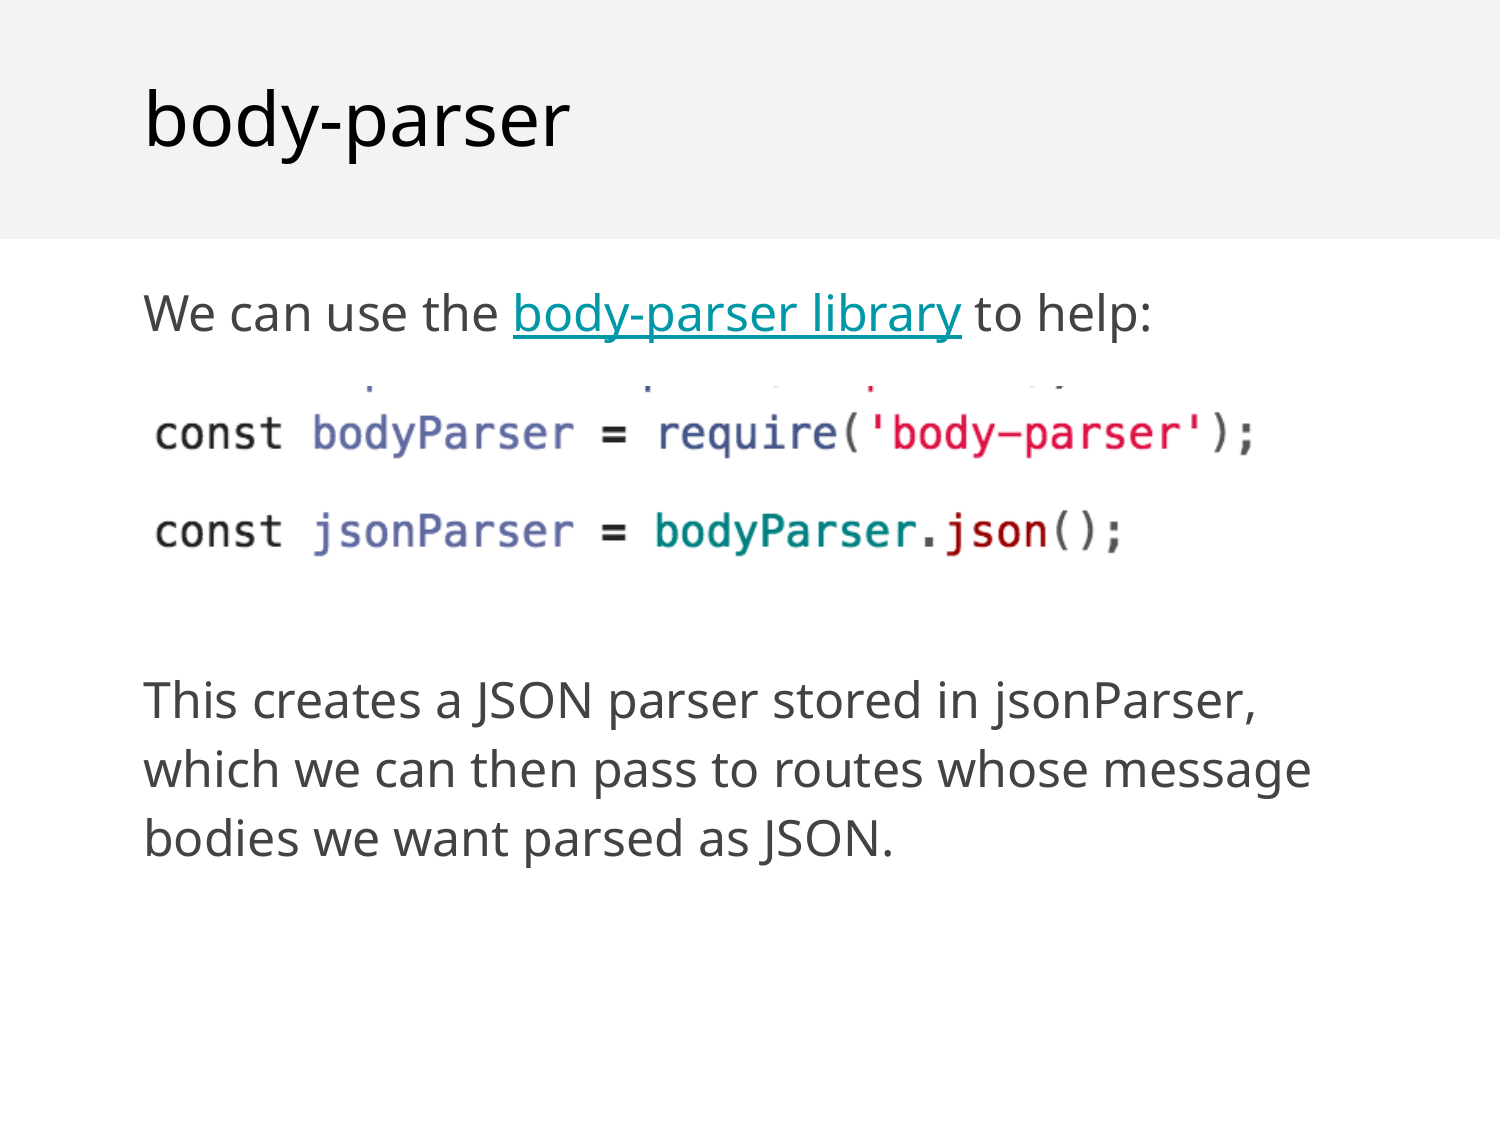

# body-parser
We can use the body-parser library to help:
This creates a JSON parser stored in jsonParser, which we can then pass to routes whose message bodies we want parsed as JSON.